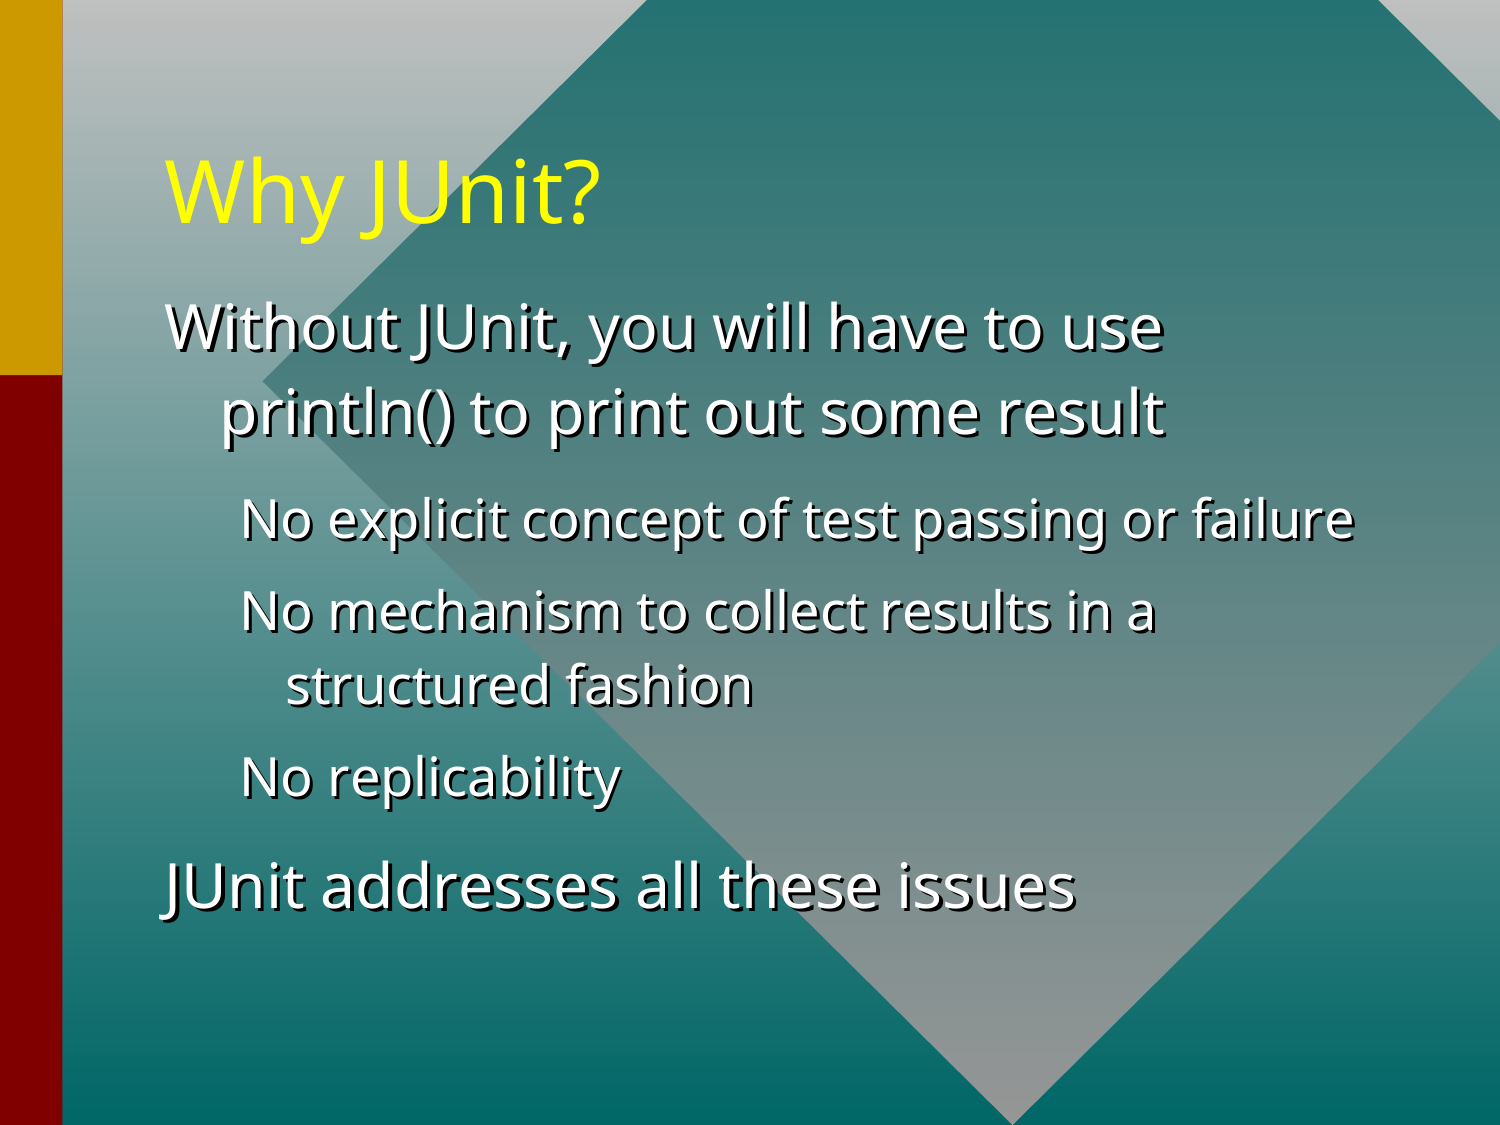

# Why JUnit?
Without JUnit, you will have to use println() to print out some result
No explicit concept of test passing or failure
No mechanism to collect results in a structured fashion
No replicability
JUnit addresses all these issues